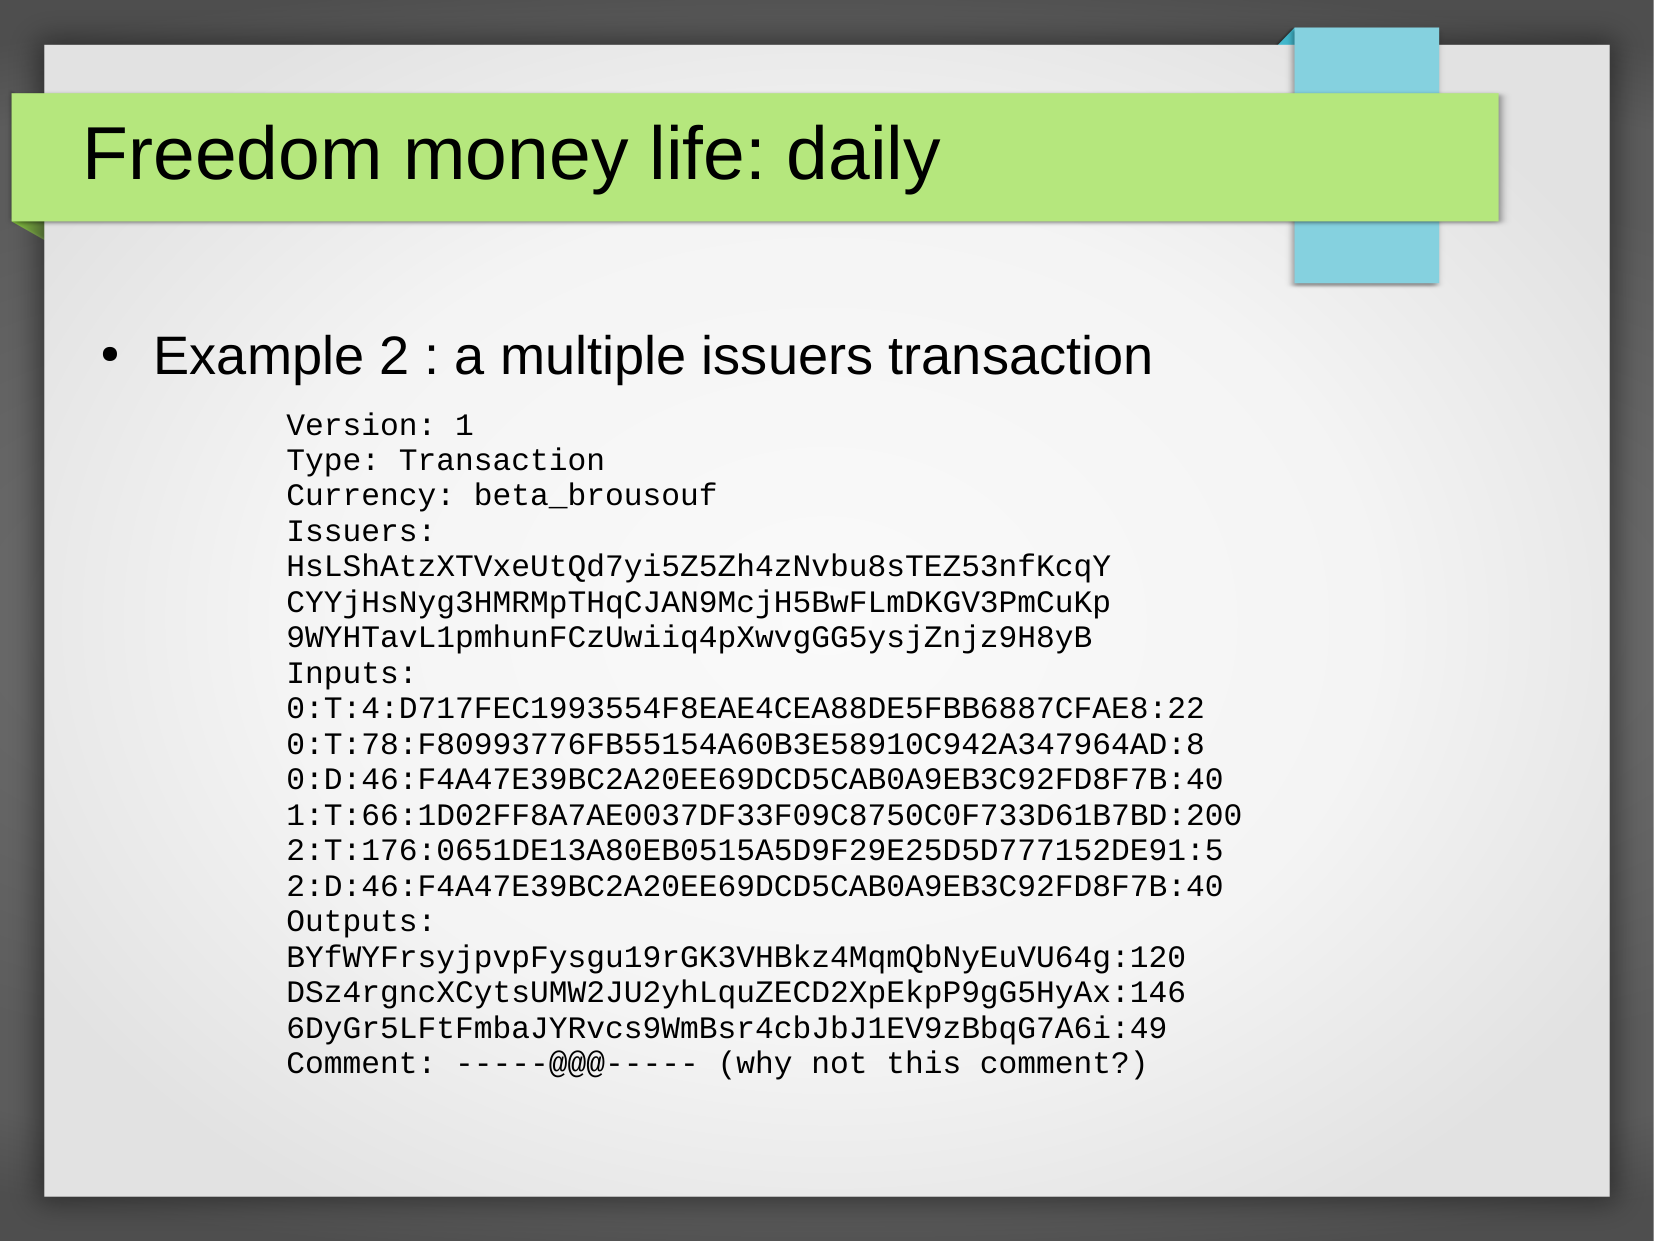

# Freedom money life: daily
Example 2 : a multiple issuers transaction
Version: 1
Type: Transaction
Currency: beta_brousouf
Issuers:
HsLShAtzXTVxeUtQd7yi5Z5Zh4zNvbu8sTEZ53nfKcqY
CYYjHsNyg3HMRMpTHqCJAN9McjH5BwFLmDKGV3PmCuKp
9WYHTavL1pmhunFCzUwiiq4pXwvgGG5ysjZnjz9H8yB
Inputs:
0:T:4:D717FEC1993554F8EAE4CEA88DE5FBB6887CFAE8:22
0:T:78:F80993776FB55154A60B3E58910C942A347964AD:8
0:D:46:F4A47E39BC2A20EE69DCD5CAB0A9EB3C92FD8F7B:40
1:T:66:1D02FF8A7AE0037DF33F09C8750C0F733D61B7BD:200
2:T:176:0651DE13A80EB0515A5D9F29E25D5D777152DE91:5
2:D:46:F4A47E39BC2A20EE69DCD5CAB0A9EB3C92FD8F7B:40
Outputs:
BYfWYFrsyjpvpFysgu19rGK3VHBkz4MqmQbNyEuVU64g:120
DSz4rgncXCytsUMW2JU2yhLquZECD2XpEkpP9gG5HyAx:146
6DyGr5LFtFmbaJYRvcs9WmBsr4cbJbJ1EV9zBbqG7A6i:49
Comment: -----@@@----- (why not this comment?)